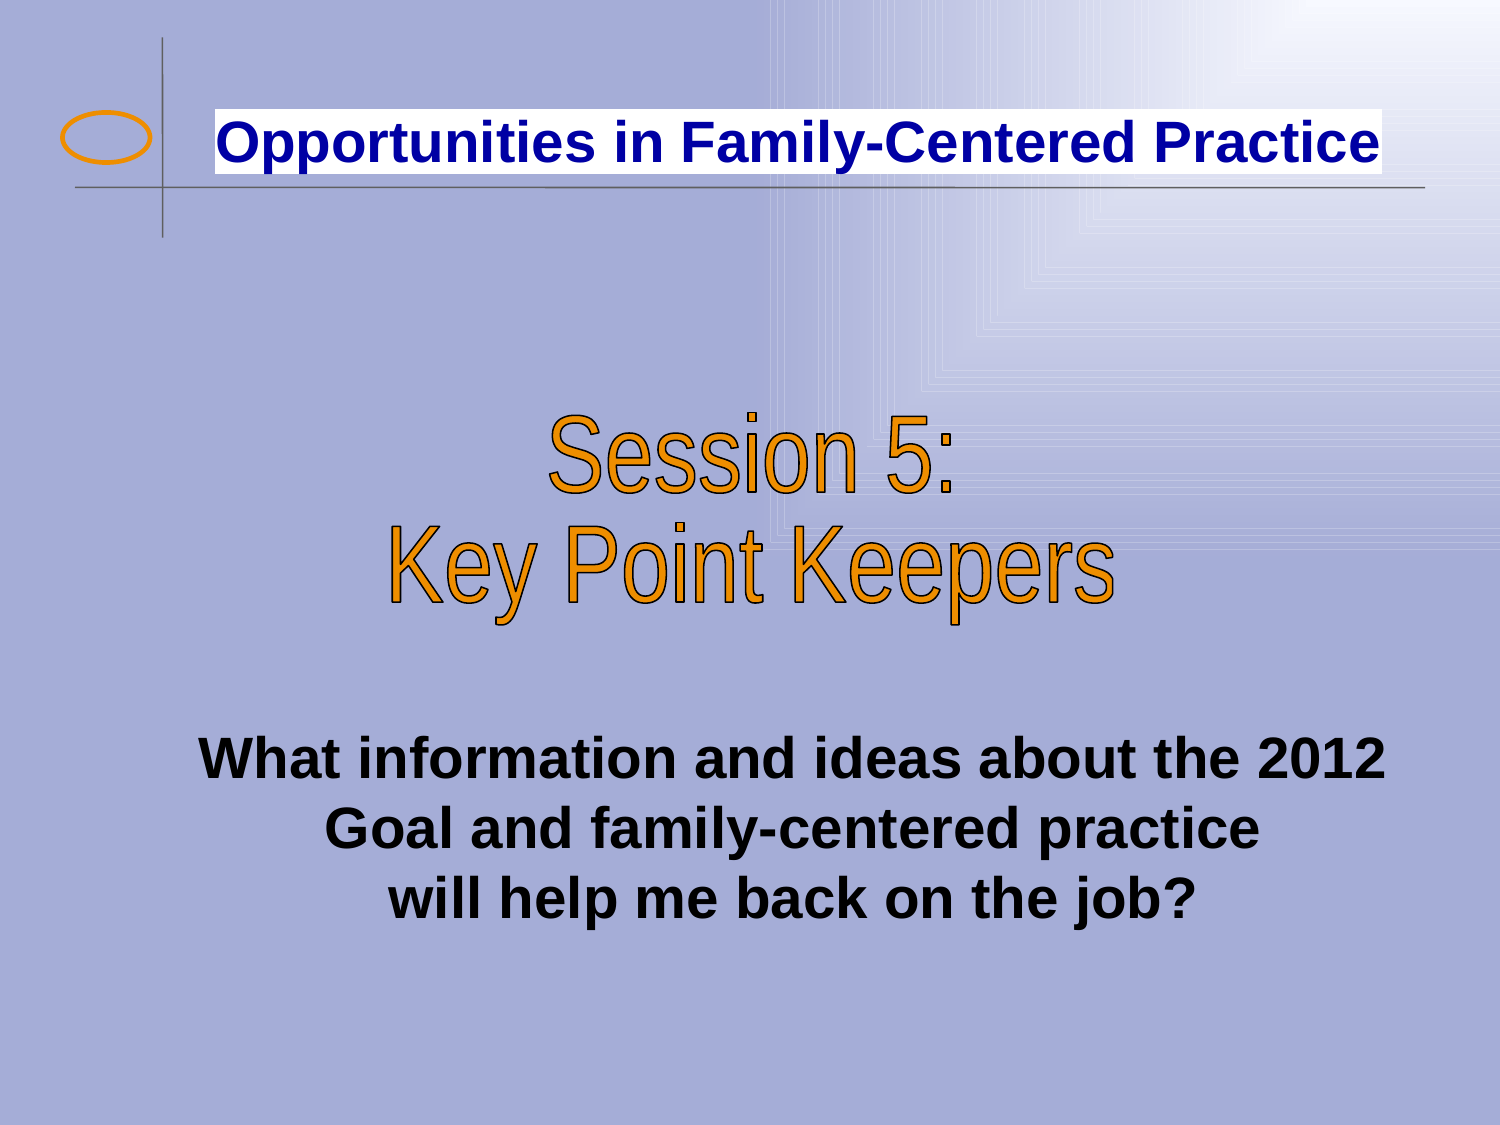

# Opportunities in Family-Centered Practice
Session 5:
Key Point Keepers
What information and ideas about the 2012 Goal and family-centered practice
will help me back on the job?